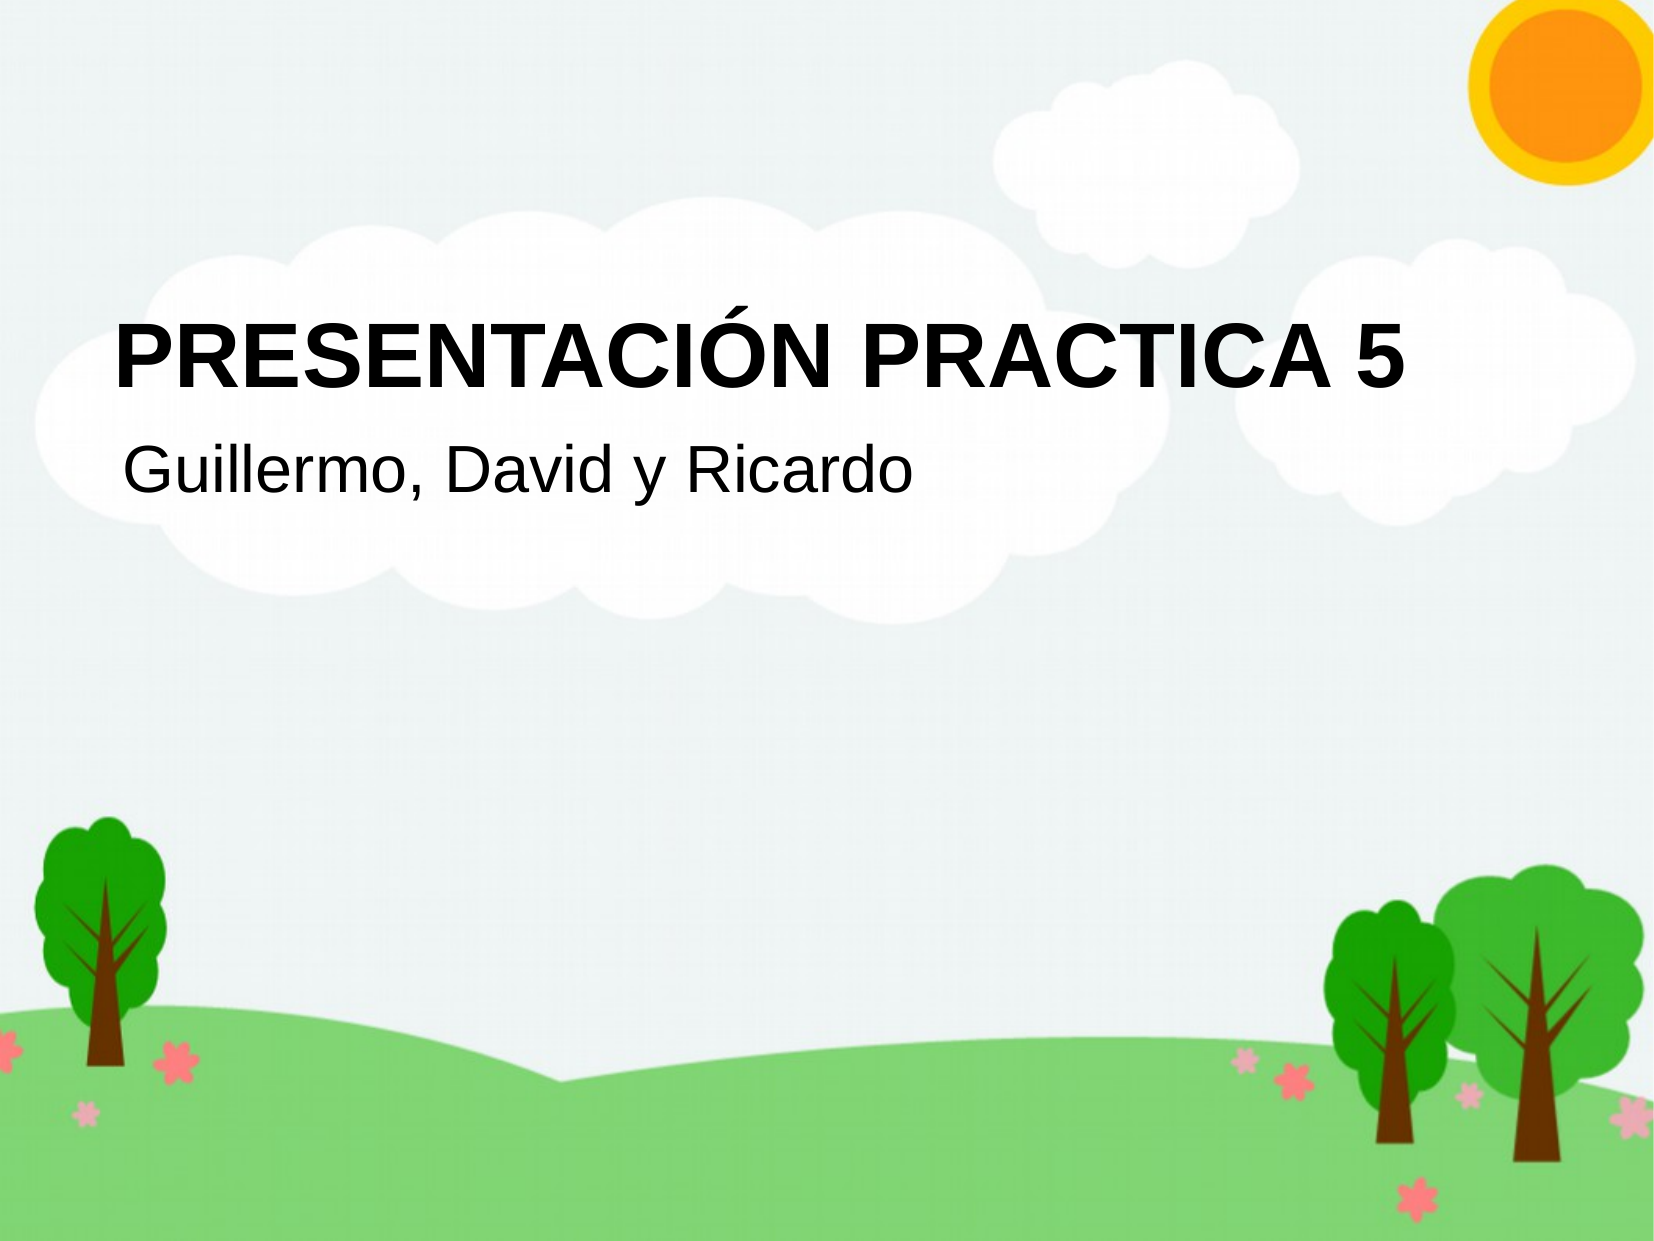

# PRESENTACIÓN PRACTICA 5
Guillermo, David y Ricardo